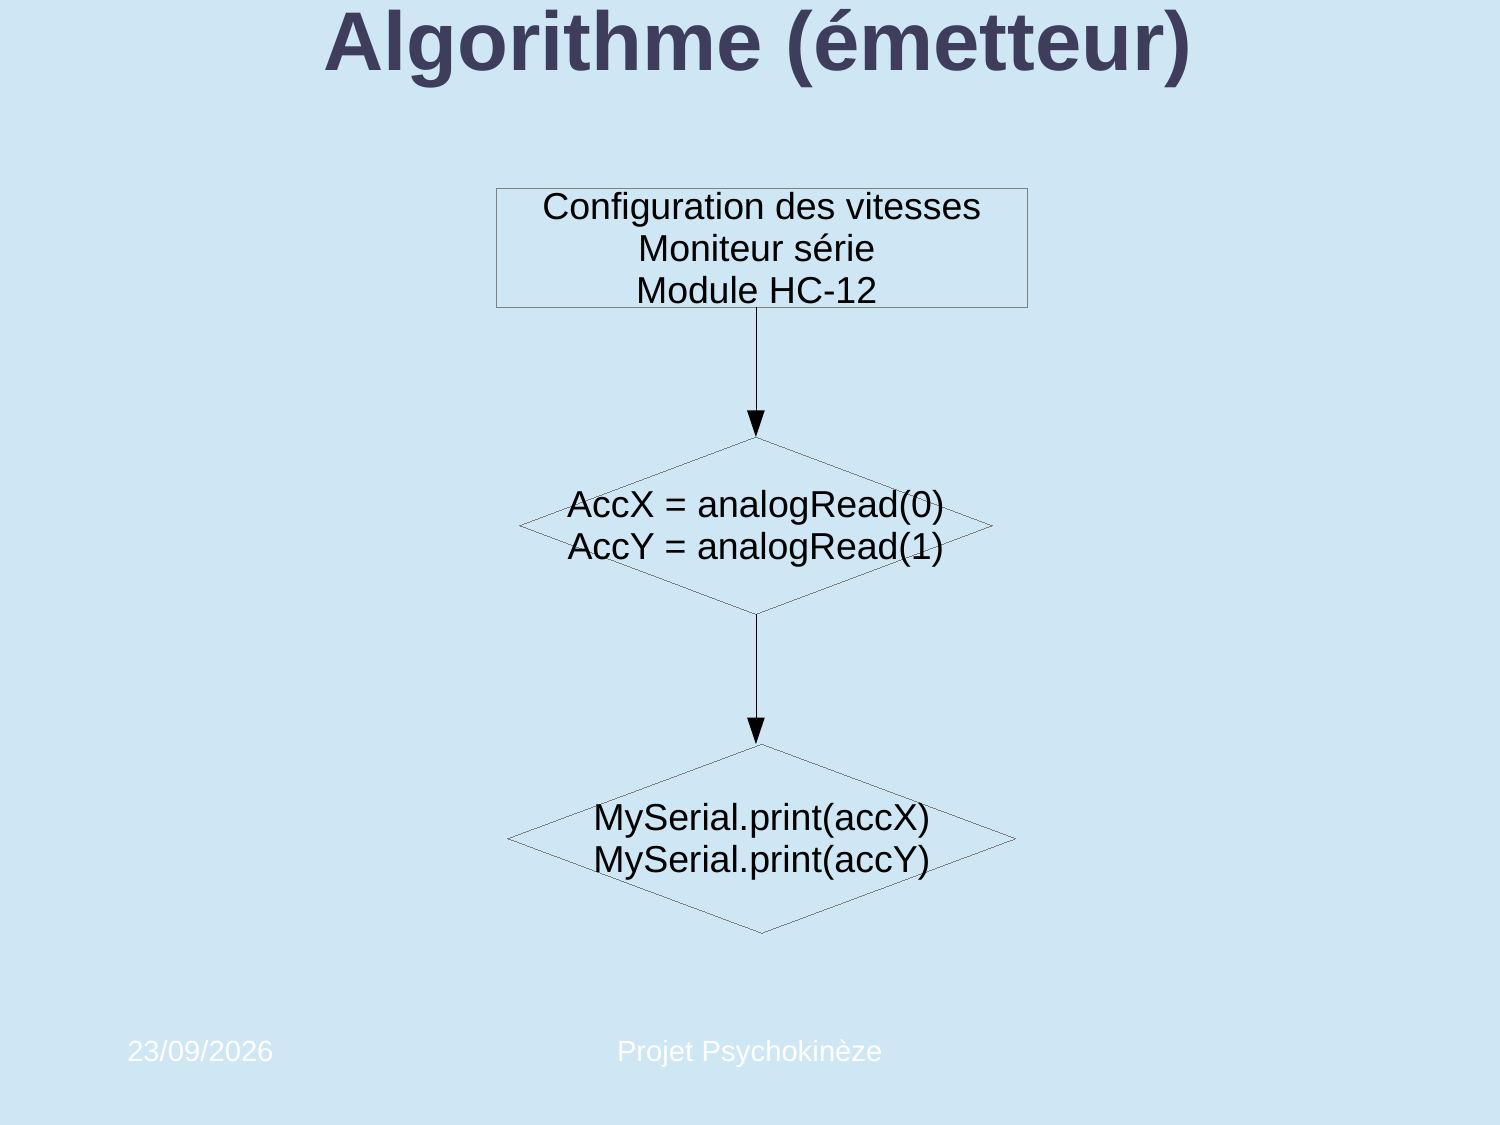

# Algorithme (émetteur)
Configuration des vitesses
Moniteur série
Module HC-12
AccX = analogRead(0)
AccY = analogRead(1)
MySerial.print(accX)
MySerial.print(accY)